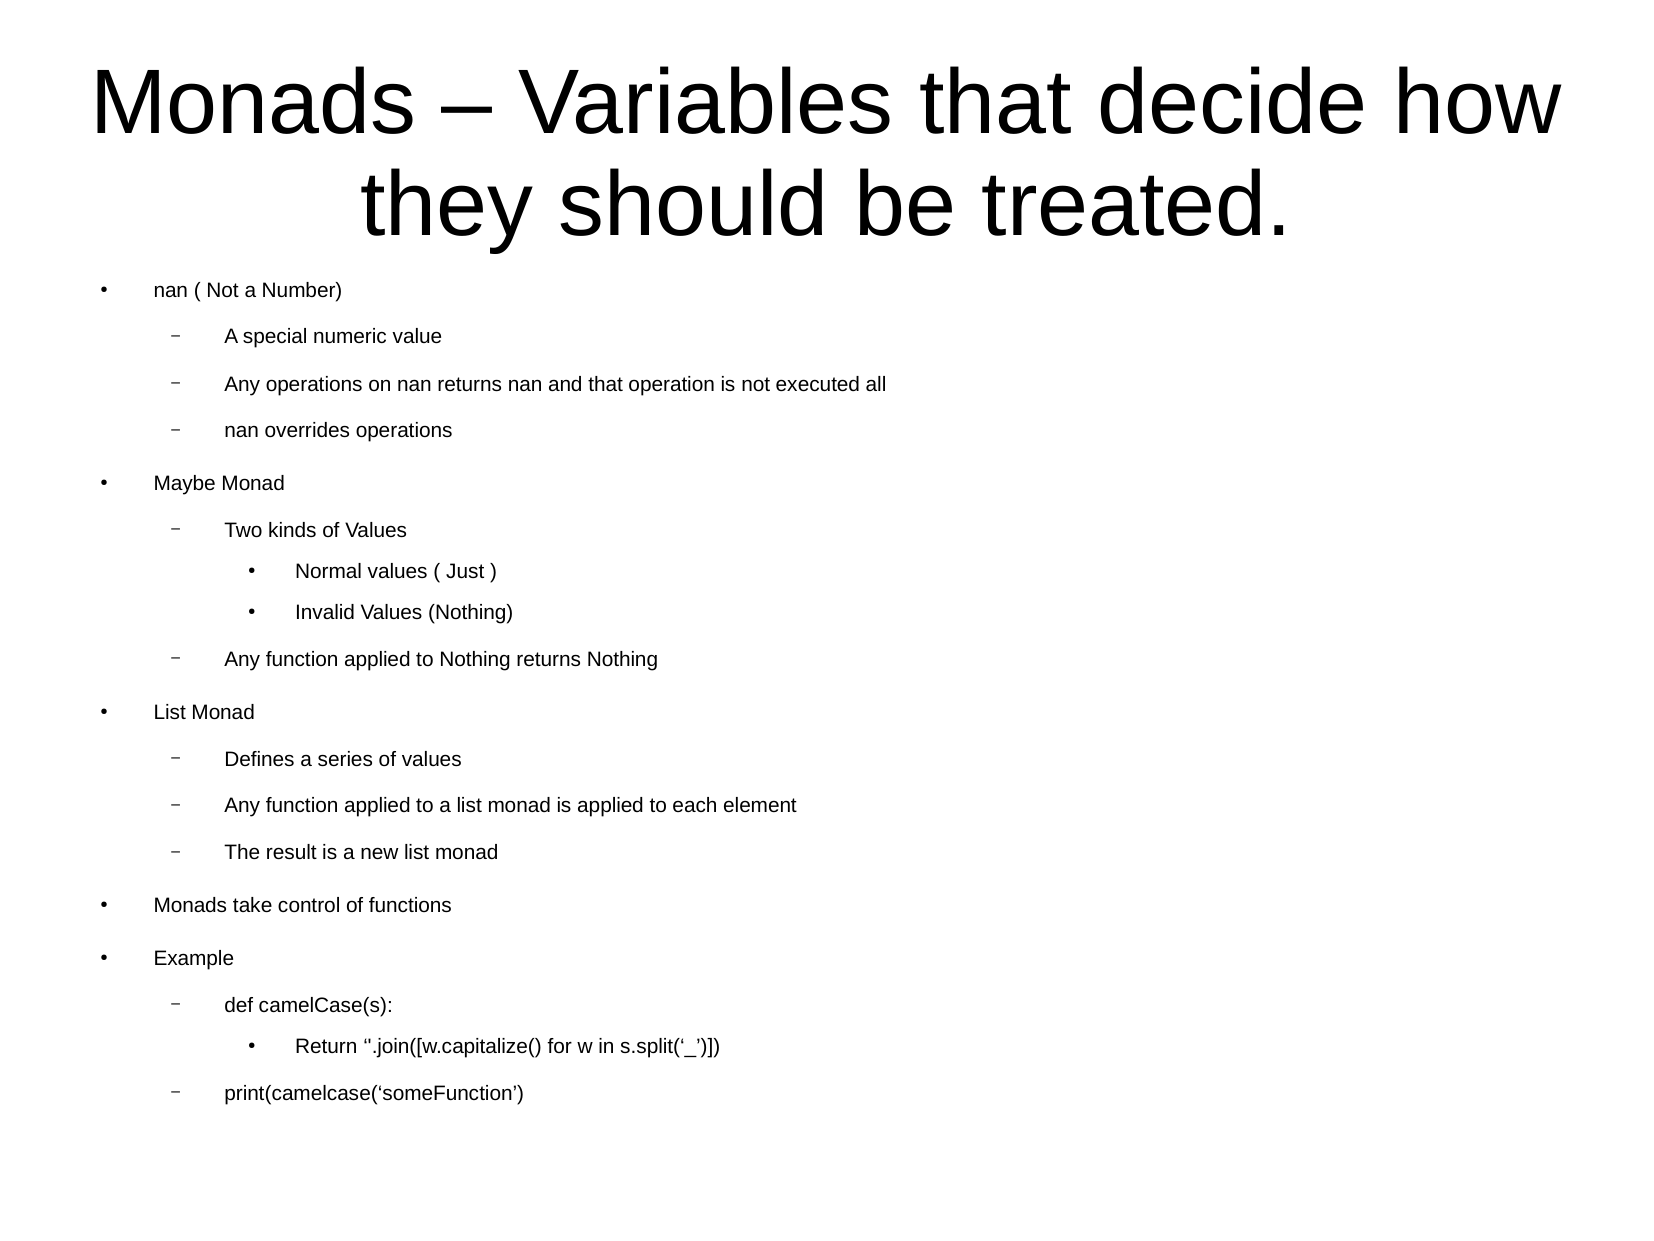

# Monads – Variables that decide how they should be treated.
nan ( Not a Number)
A special numeric value
Any operations on nan returns nan and that operation is not executed all
nan overrides operations
Maybe Monad
Two kinds of Values
Normal values ( Just )
Invalid Values (Nothing)
Any function applied to Nothing returns Nothing
List Monad
Defines a series of values
Any function applied to a list monad is applied to each element
The result is a new list monad
Monads take control of functions
Example
def camelCase(s):
Return ‘'.join([w.capitalize() for w in s.split(‘_’)])
print(camelcase(‘someFunction’)